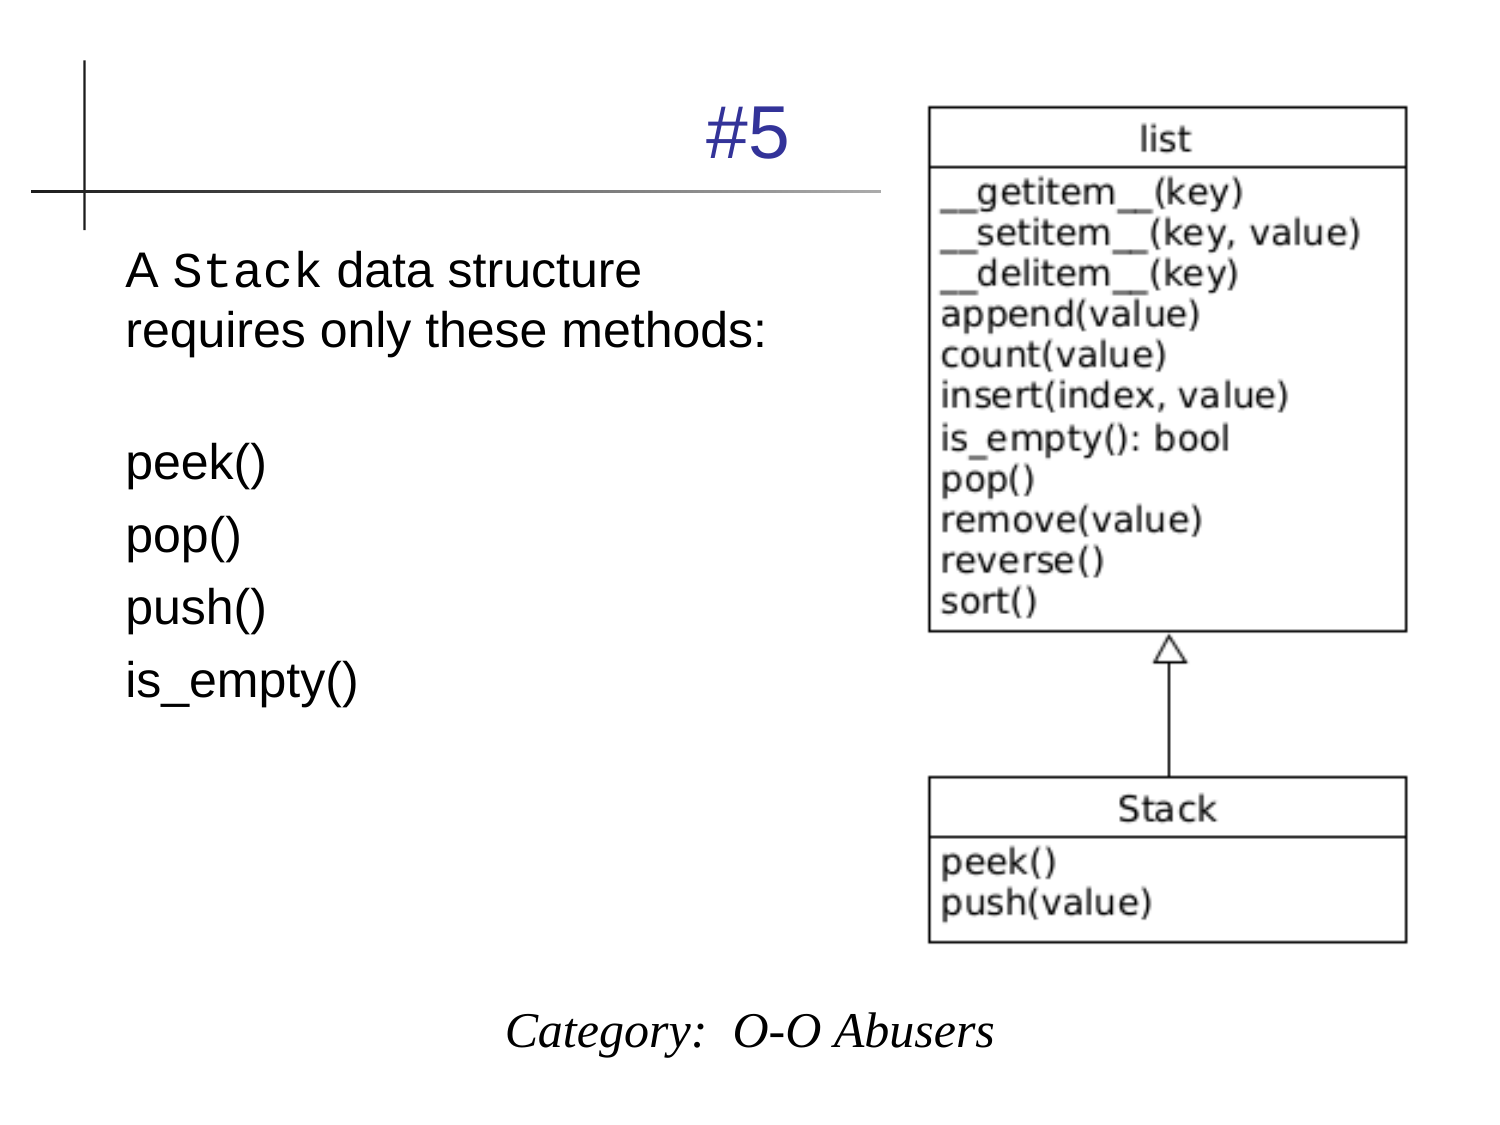

# #5
A Stack data structure requires only these methods:
peek()
pop()
push()
is_empty()
Category: O-O Abusers